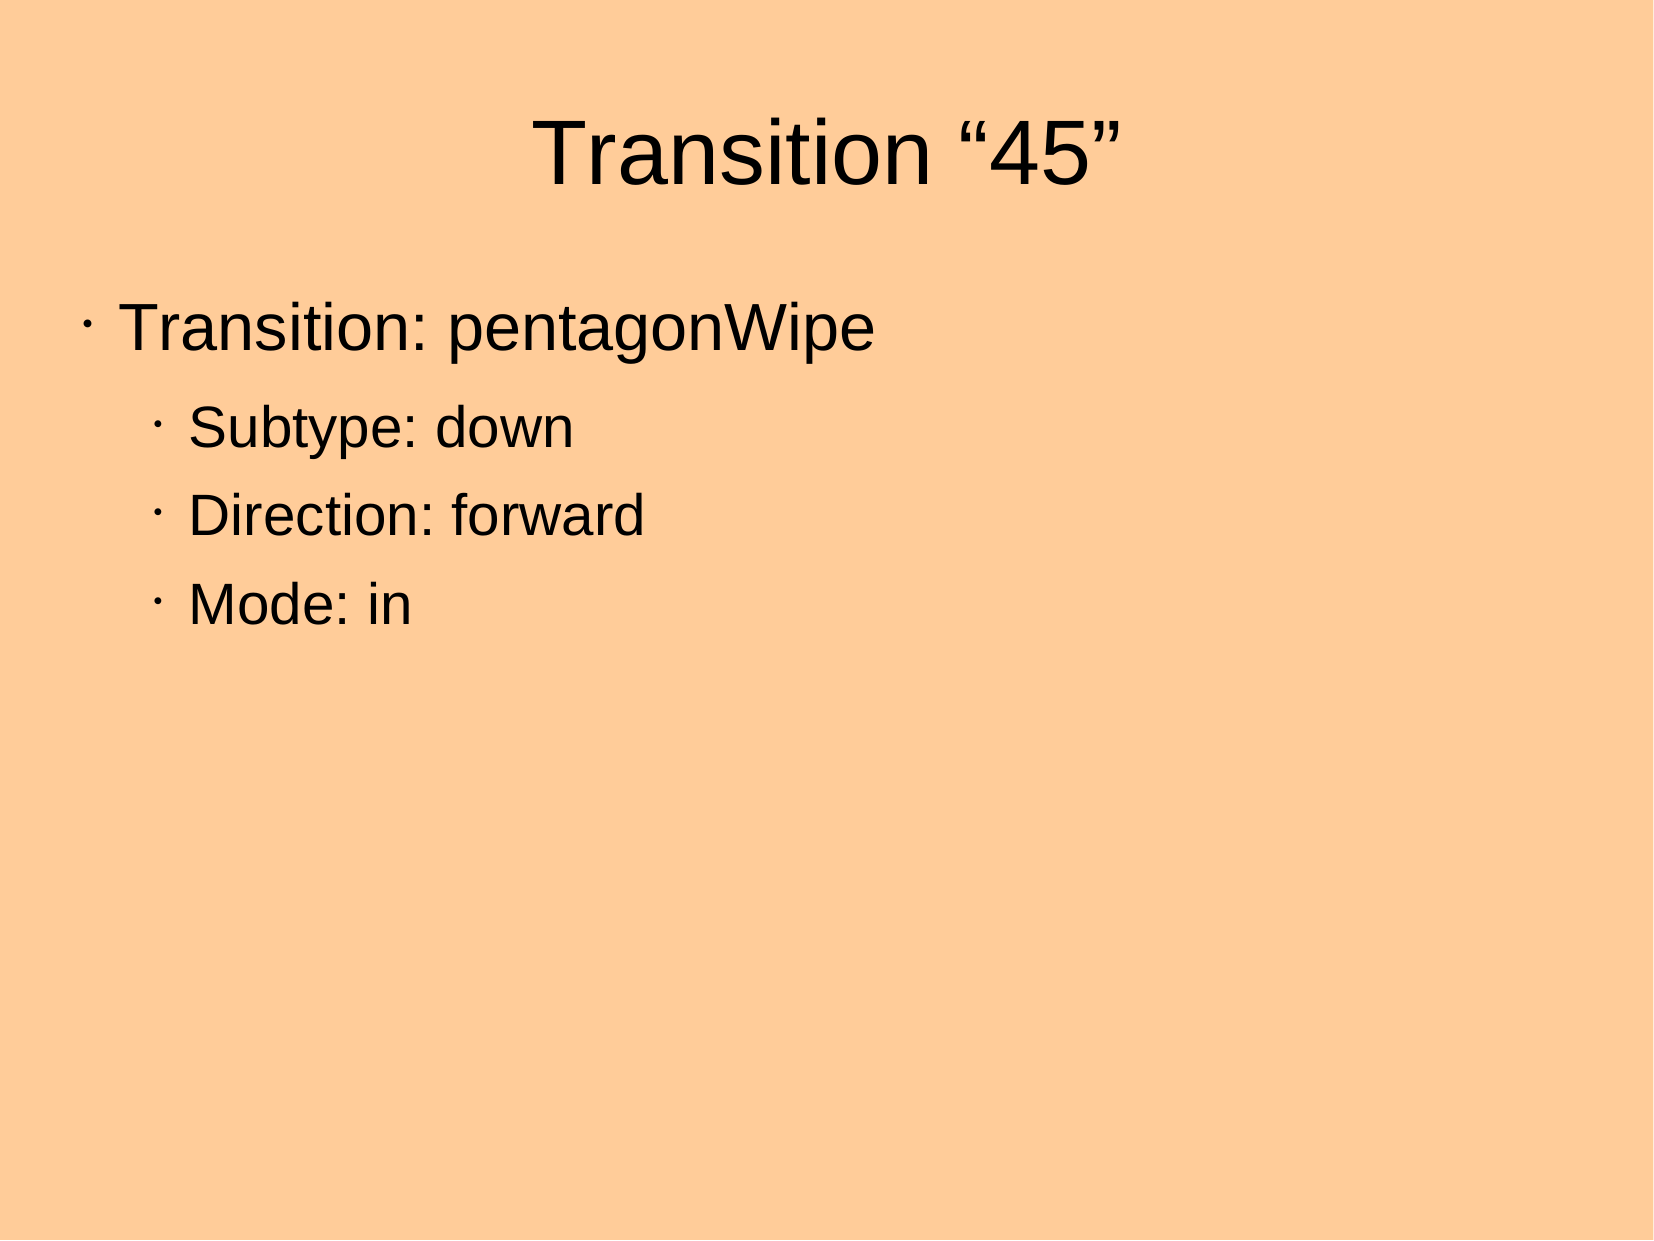

# Transition “45”
Transition: pentagonWipe
Subtype: down
Direction: forward
Mode: in